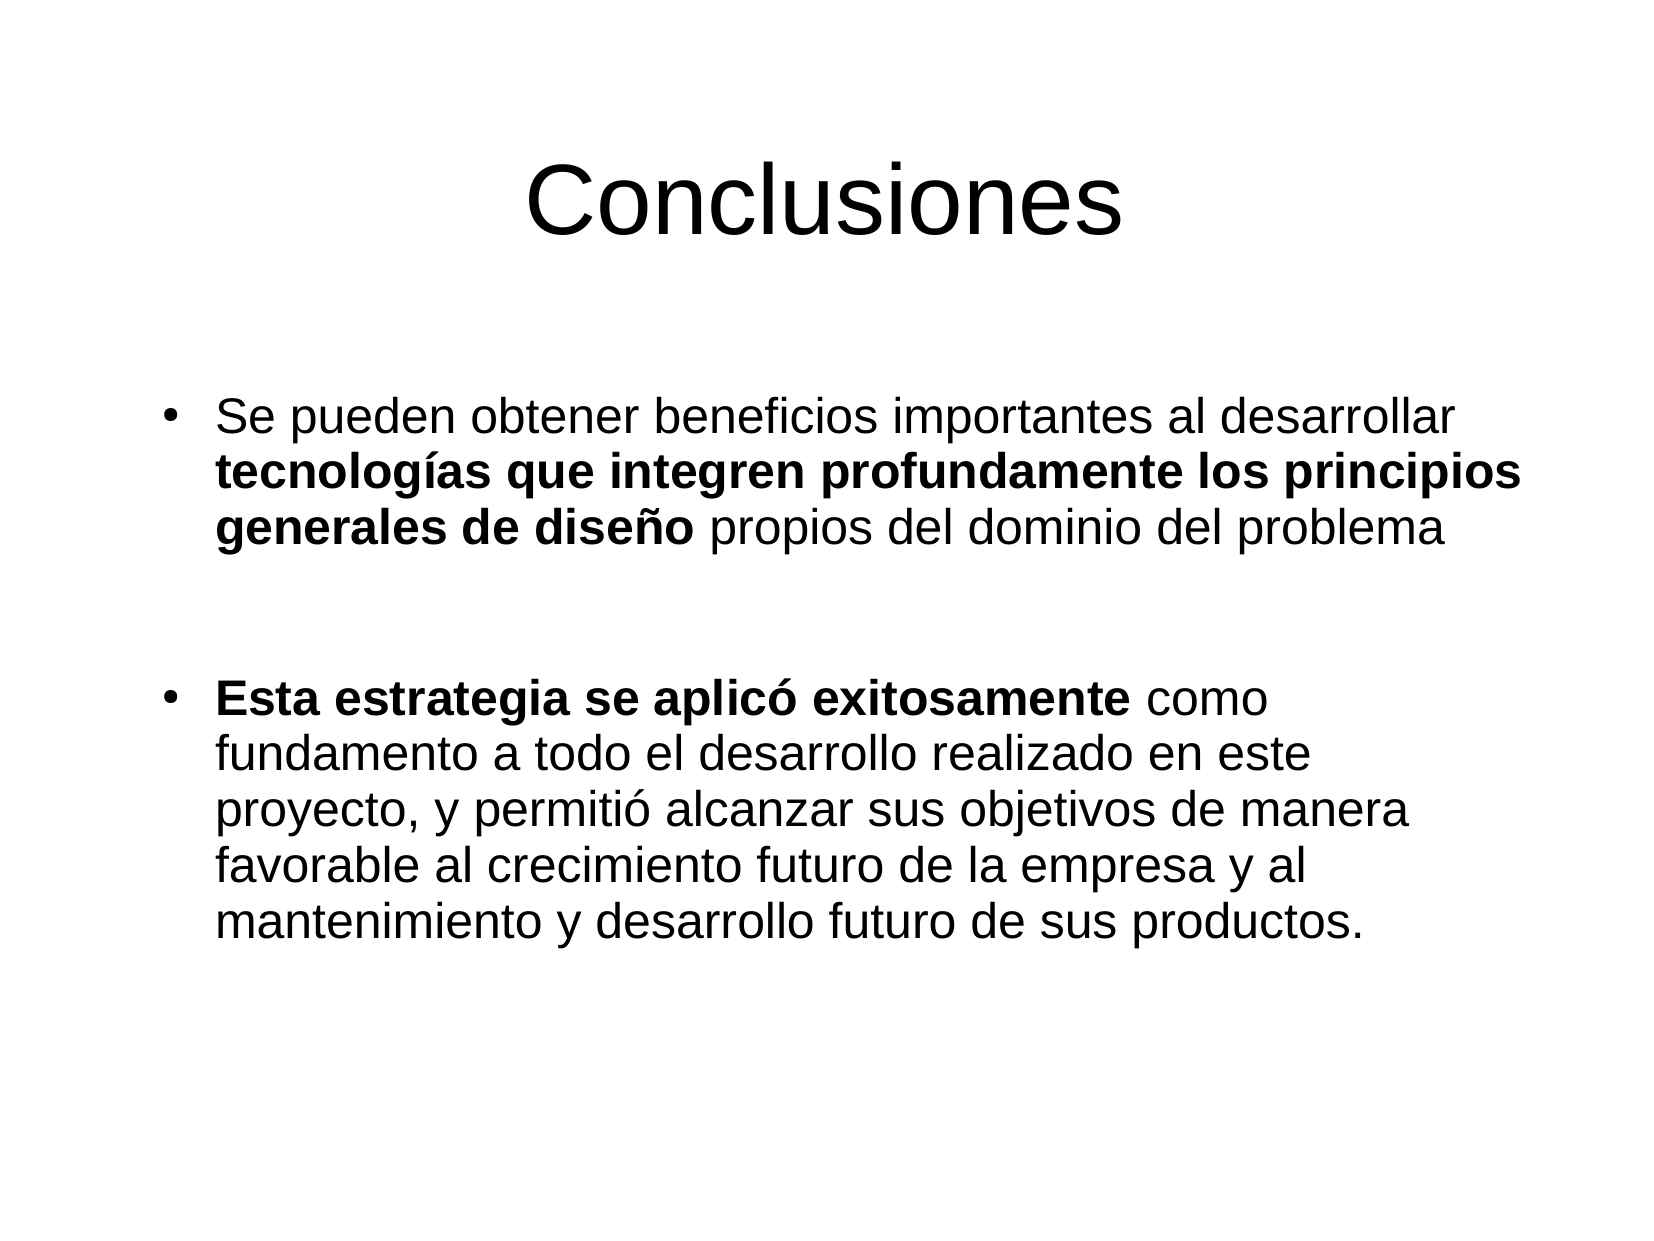

# Conclusiones
Se pueden obtener beneficios importantes al desarrollar tecnologías que integren profundamente los principios generales de diseño propios del dominio del problema
Esta estrategia se aplicó exitosamente como fundamento a todo el desarrollo realizado en este proyecto, y permitió alcanzar sus objetivos de manera favorable al crecimiento futuro de la empresa y al mantenimiento y desarrollo futuro de sus productos.